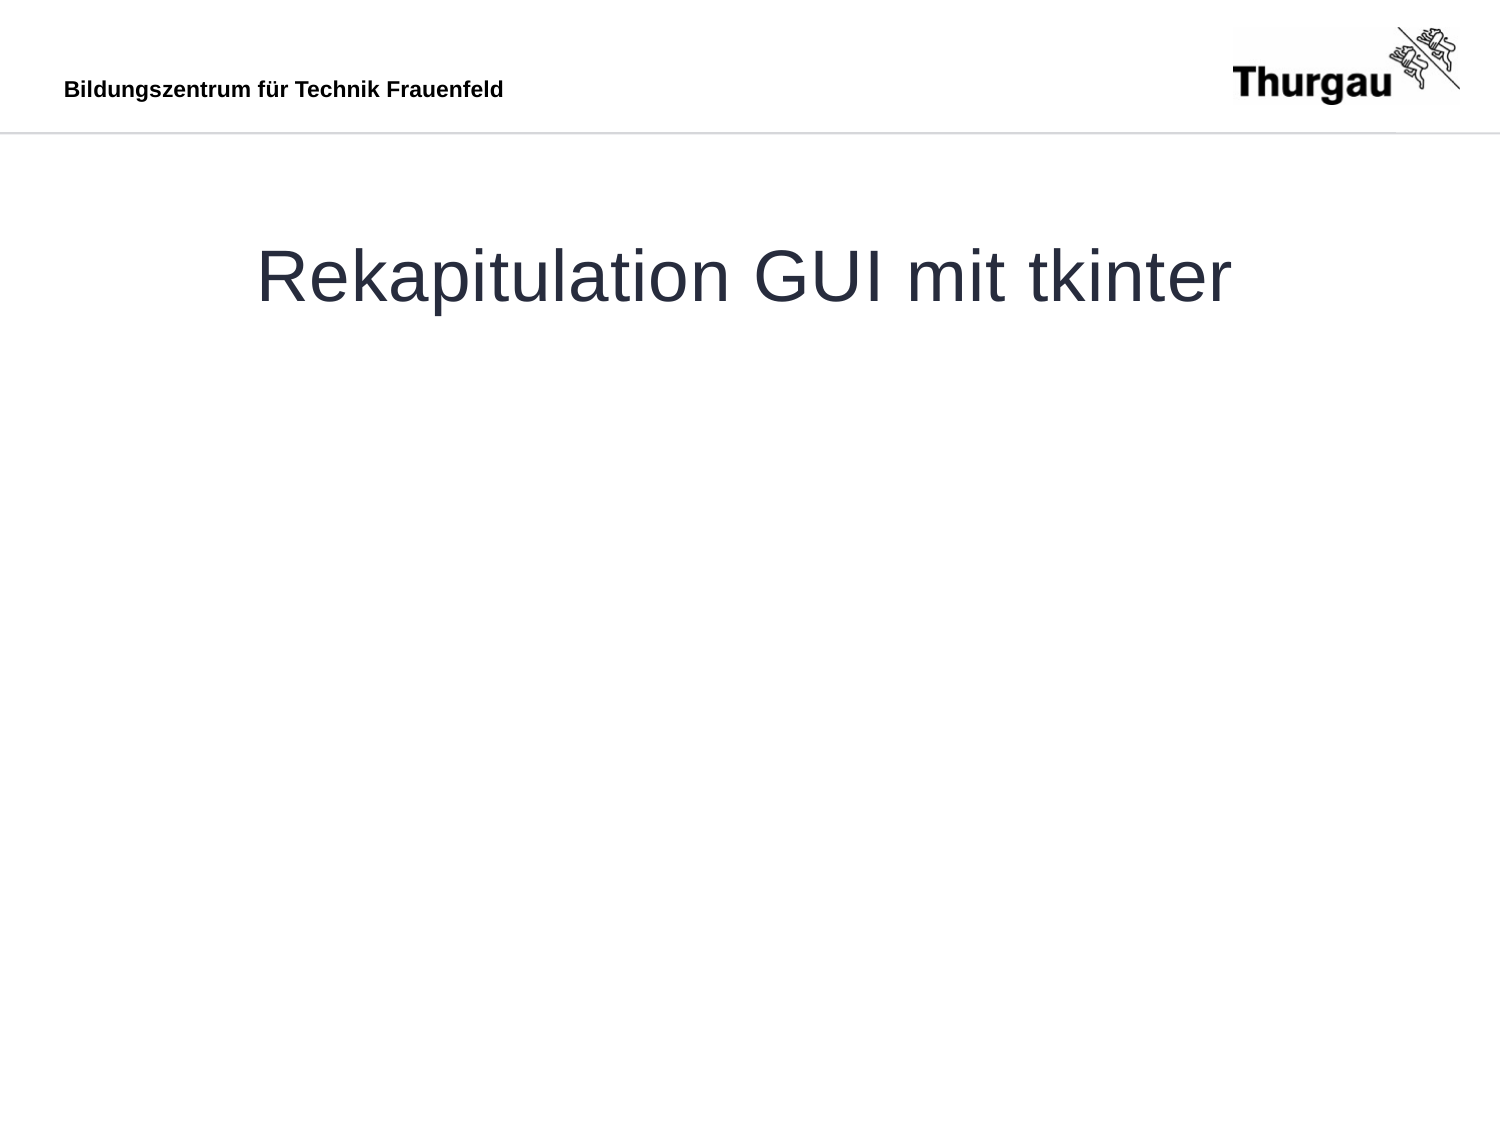

Bildungszentrum für Technik Frauenfeld
Rekapitulation GUI mit tkinter